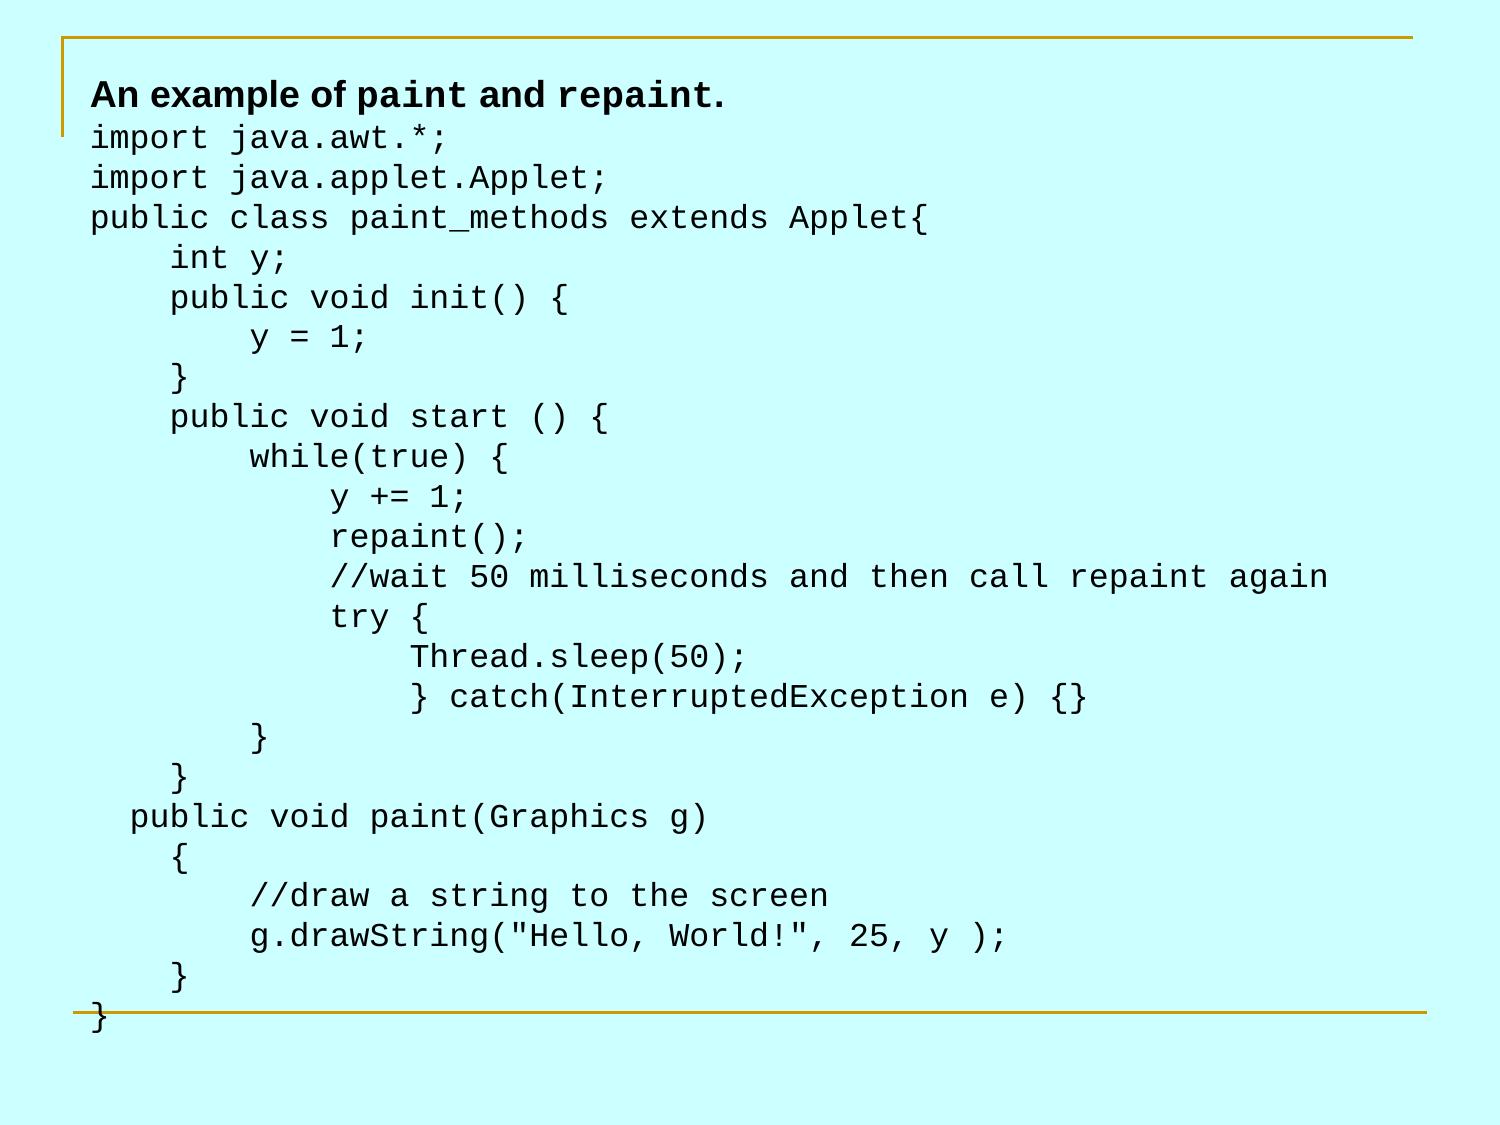

An example of paint and repaint.
import java.awt.*;
import java.applet.Applet;
public class paint_methods extends Applet{
    int y;
    public void init() {
        y = 1;
    }
    public void start () {
        while(true) {
            y += 1;
            repaint();
            //wait 50 milliseconds and then call repaint again
            try {
                Thread.sleep(50);
                } catch(InterruptedException e) {}
        }
    }
  public void paint(Graphics g)
    {
        //draw a string to the screen
        g.drawString("Hello, World!", 25, y );
    }
}